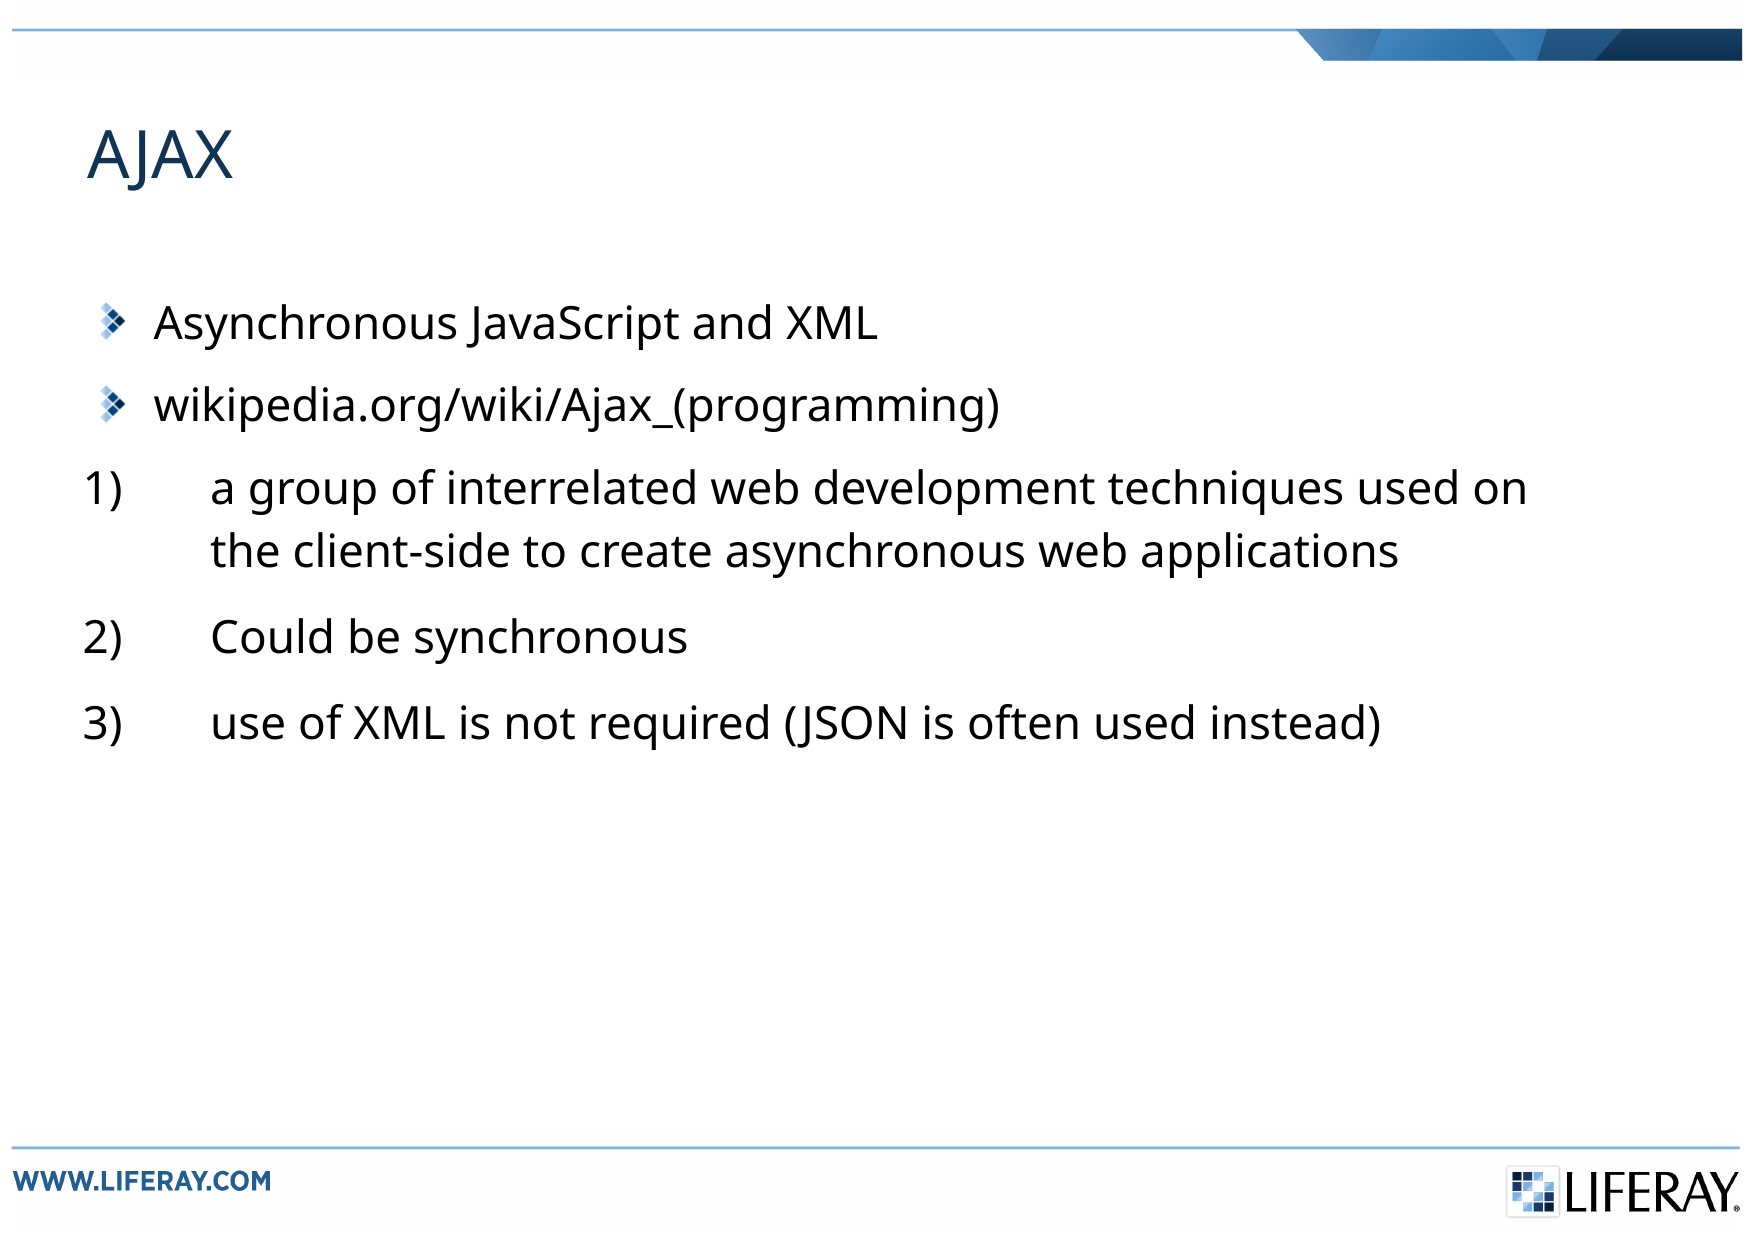

# AJAX
Asynchronous JavaScript and XML
wikipedia.org/wiki/Ajax_(programming)
a group of interrelated web development techniques used on the client-side to create asynchronous web applications
Could be synchronous
use of XML is not required (JSON is often used instead)